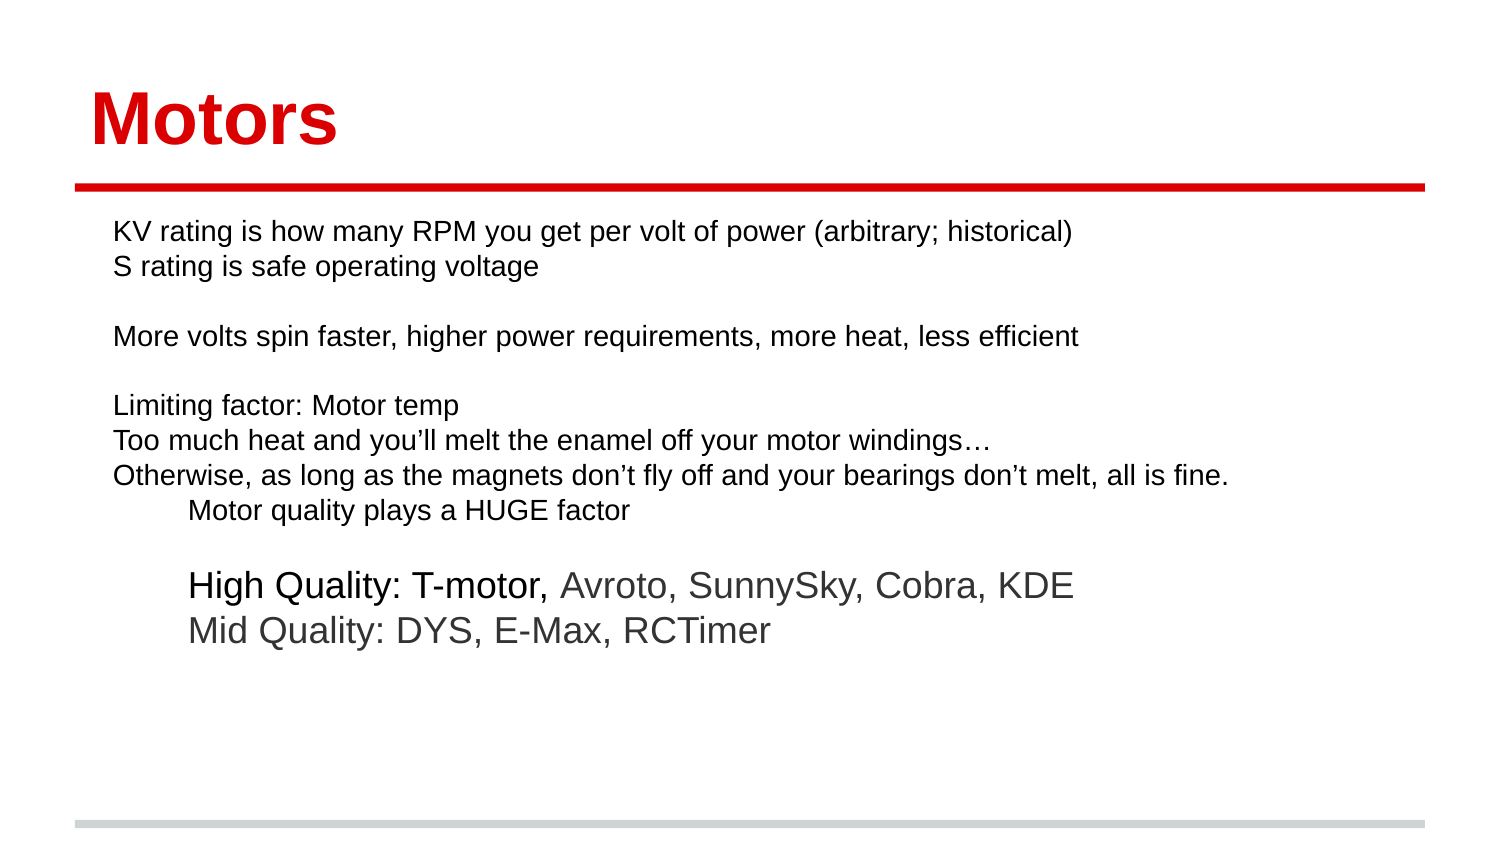

# Motors
KV rating is how many RPM you get per volt of power (arbitrary; historical)
S rating is safe operating voltage
More volts spin faster, higher power requirements, more heat, less efficient
Limiting factor: Motor temp
Too much heat and you’ll melt the enamel off your motor windings…
Otherwise, as long as the magnets don’t fly off and your bearings don’t melt, all is fine.
Motor quality plays a HUGE factor
High Quality: T-motor, Avroto, SunnySky, Cobra, KDE
Mid Quality: DYS, E-Max, RCTimer